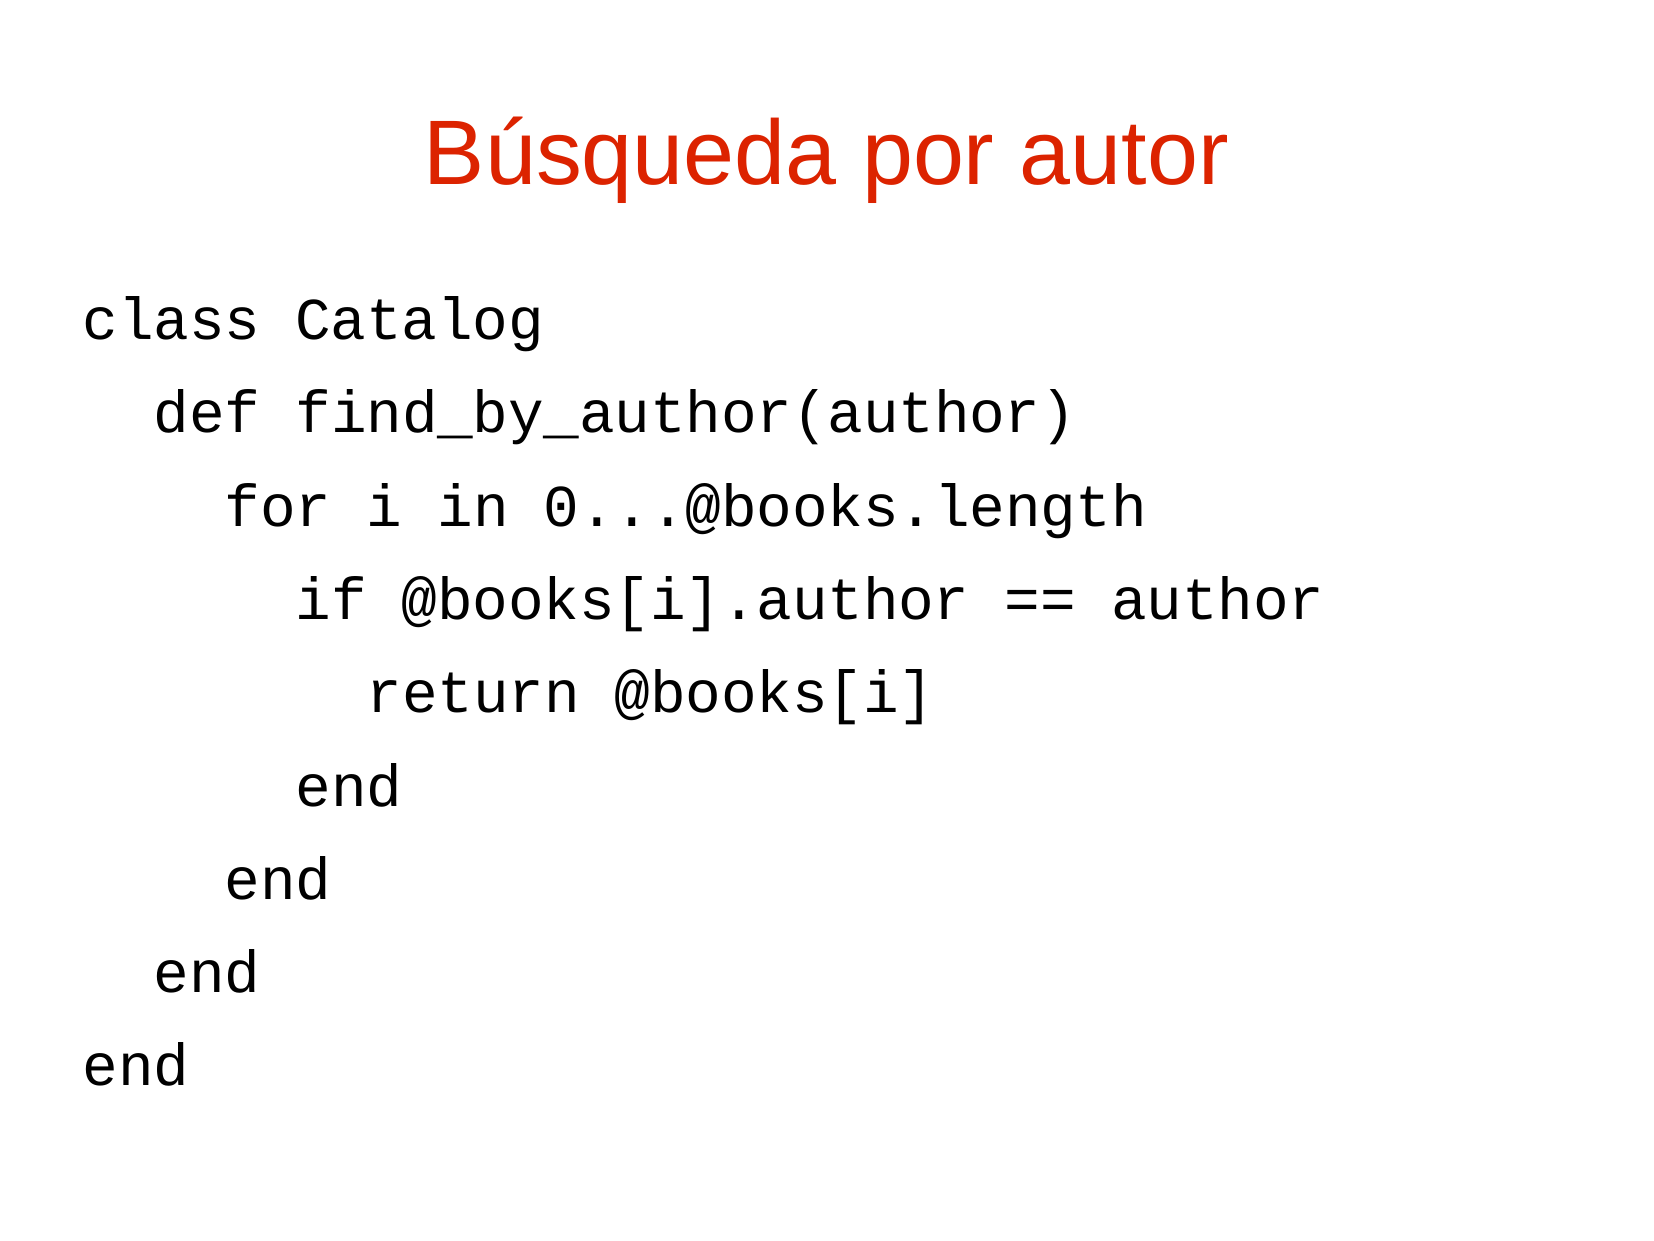

# Búsqueda por autor
class Catalog
 def find_by_author(author)
 for i in 0...@books.length
 if @books[i].author == author
 return @books[i]
 end
 end
 end
end